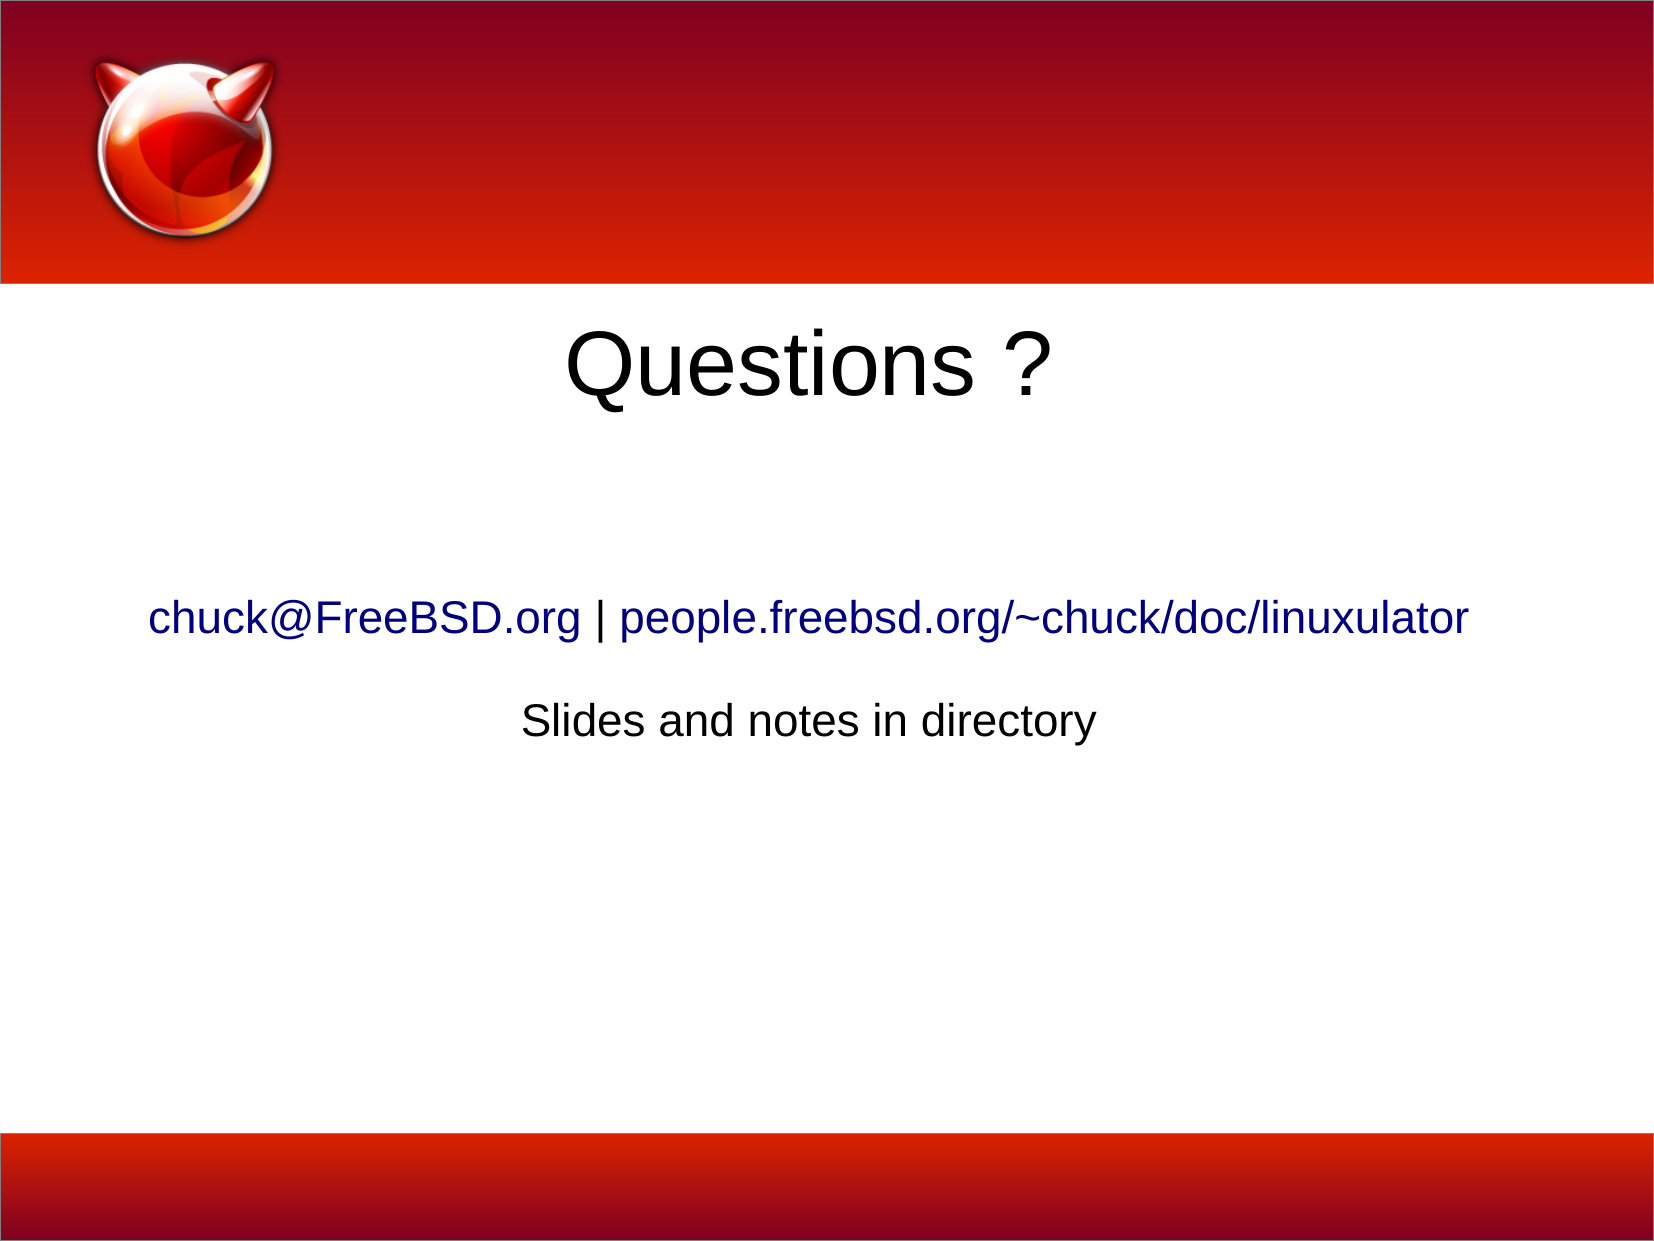

# Questions ?
chuck@FreeBSD.org | people.freebsd.org/~chuck/doc/linuxulator
Slides and notes in directory